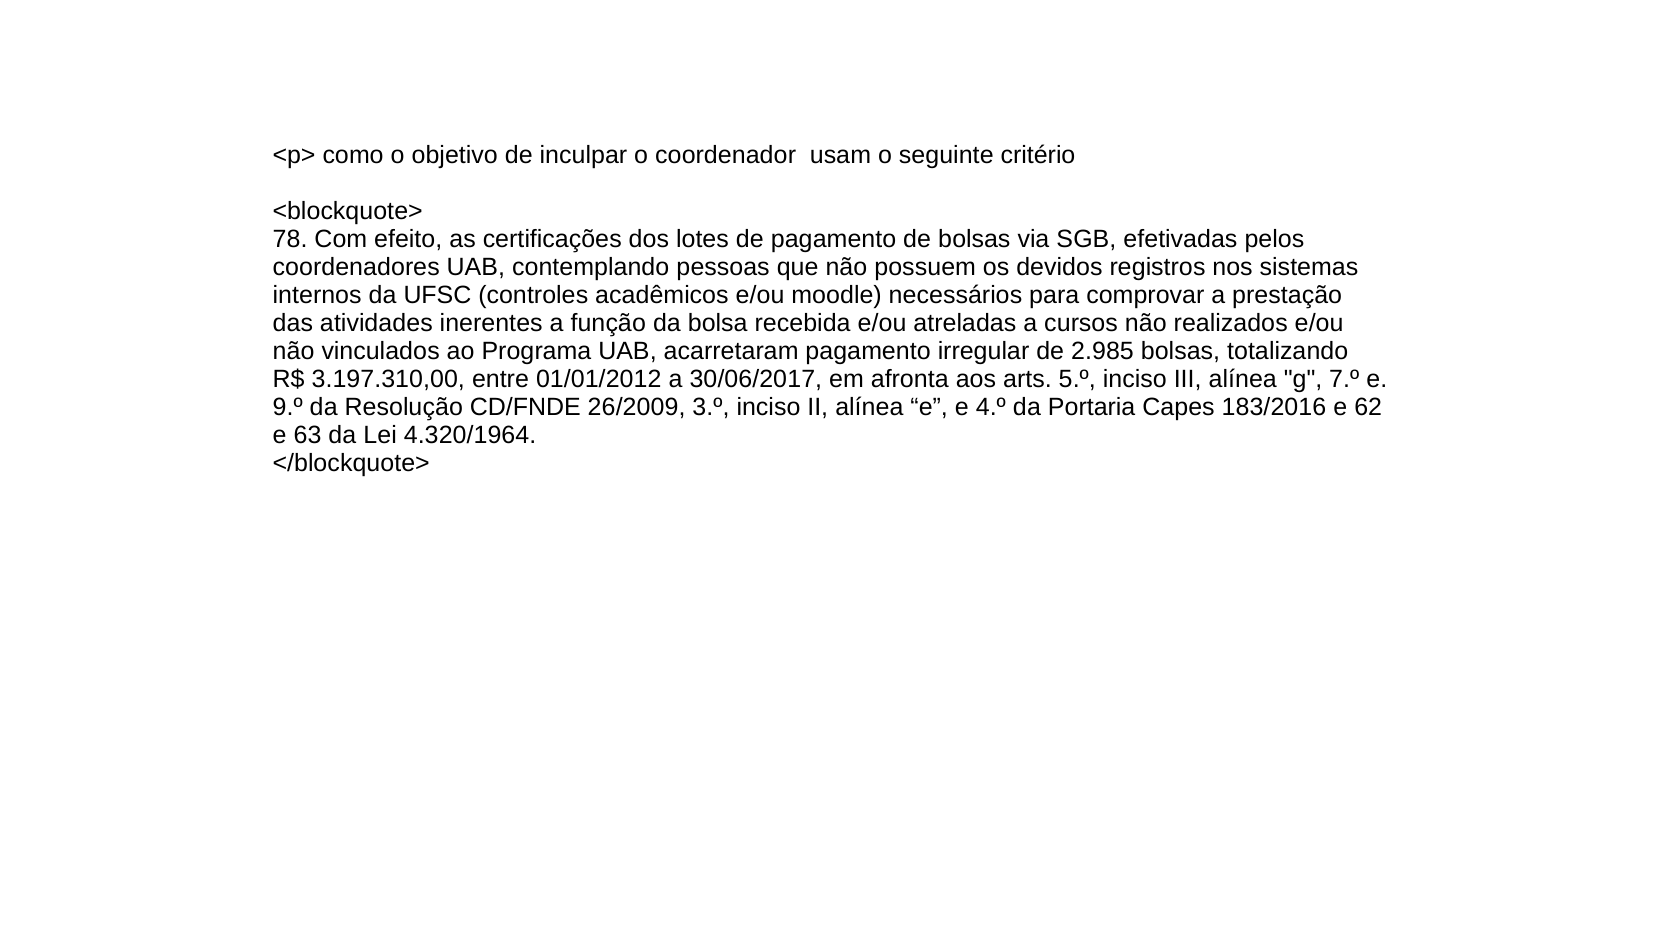

<p> como o objetivo de inculpar o coordenador usam o seguinte critério
<blockquote>
78. Com efeito, as certificações dos lotes de pagamento de bolsas via SGB, efetivadas pelos
coordenadores UAB, contemplando pessoas que não possuem os devidos registros nos sistemas
internos da UFSC (controles acadêmicos e/ou moodle) necessários para comprovar a prestação
das atividades inerentes a função da bolsa recebida e/ou atreladas a cursos não realizados e/ou
não vinculados ao Programa UAB, acarretaram pagamento irregular de 2.985 bolsas, totalizando
R$ 3.197.310,00, entre 01/01/2012 a 30/06/2017, em afronta aos arts. 5.º, inciso III, alínea "g", 7.º e.
9.º da Resolução CD/FNDE 26/2009, 3.º, inciso II, alínea “e”, e 4.º da Portaria Capes 183/2016 e 62
e 63 da Lei 4.320/1964.
</blockquote>